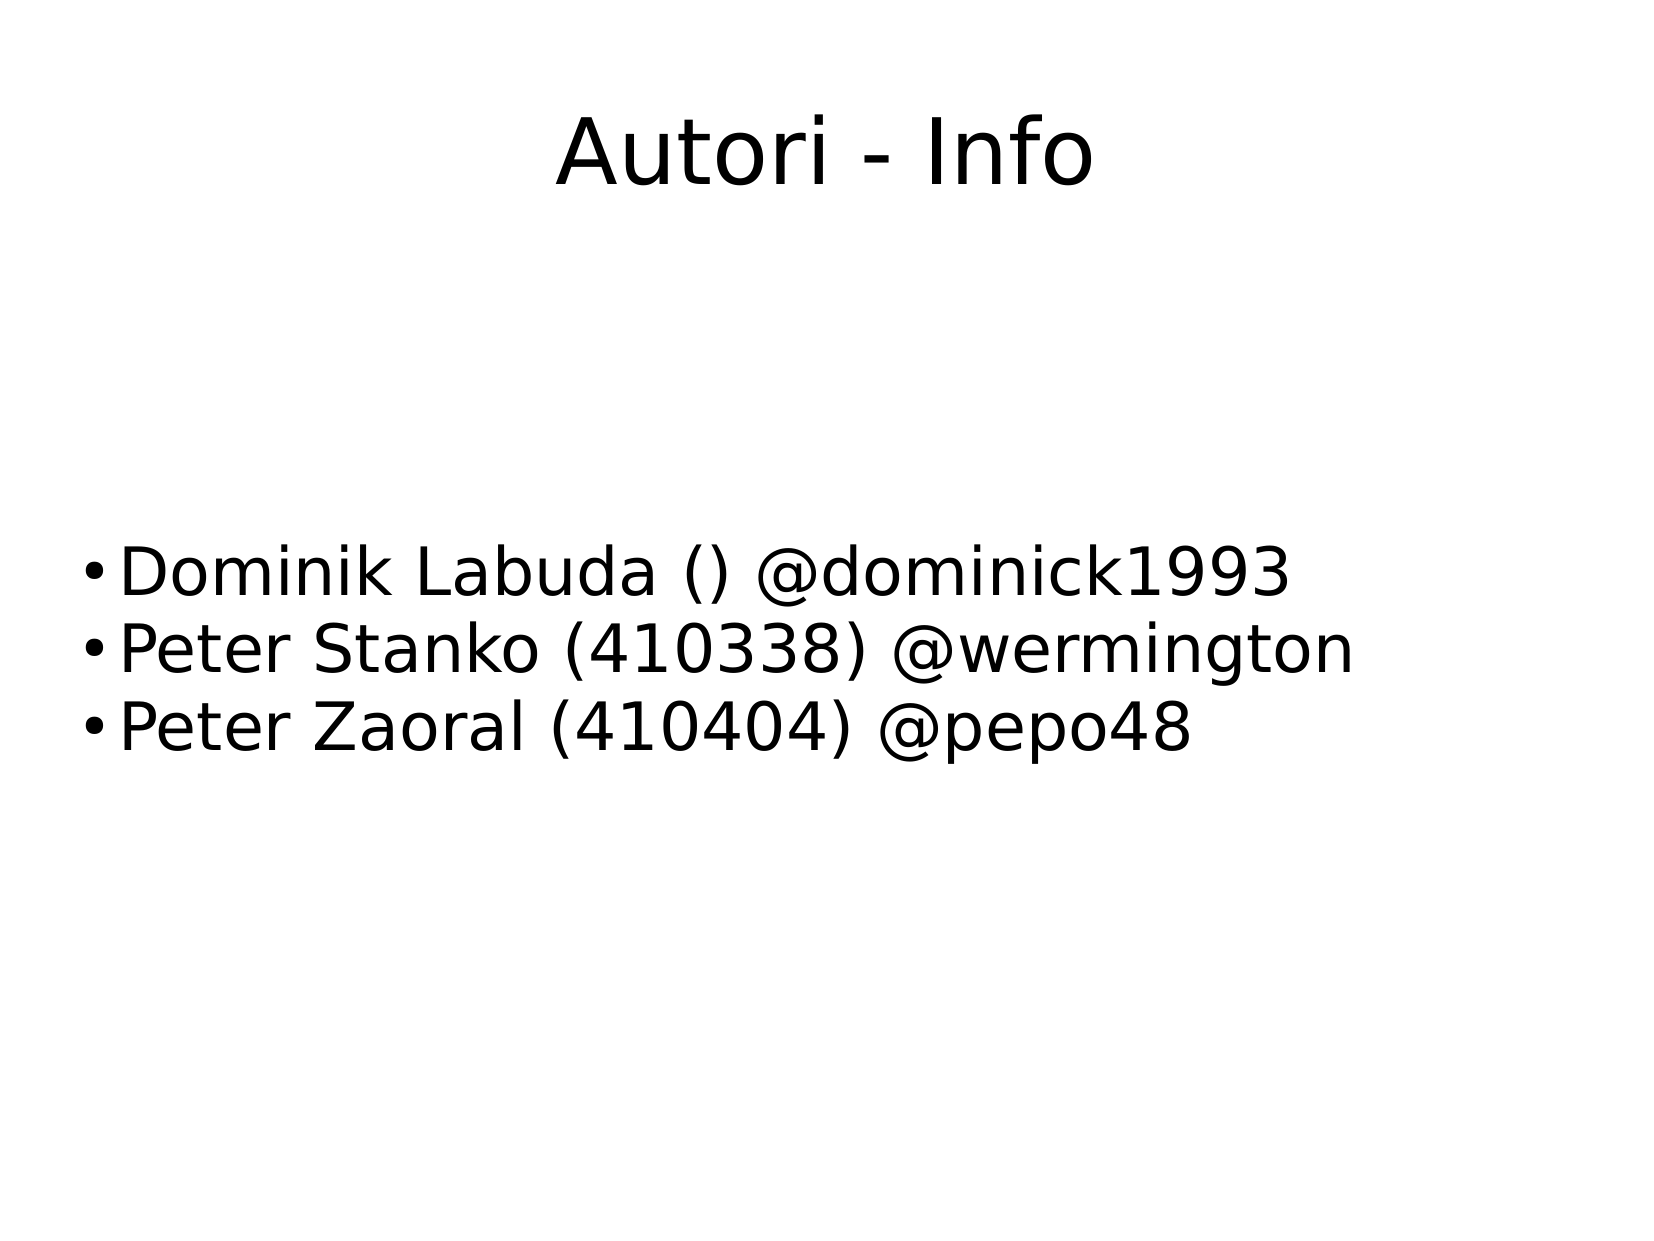

# Autori - Info
Dominik Labuda () @dominick1993
Peter Stanko (410338) @wermington
Peter Zaoral (410404) @pepo48